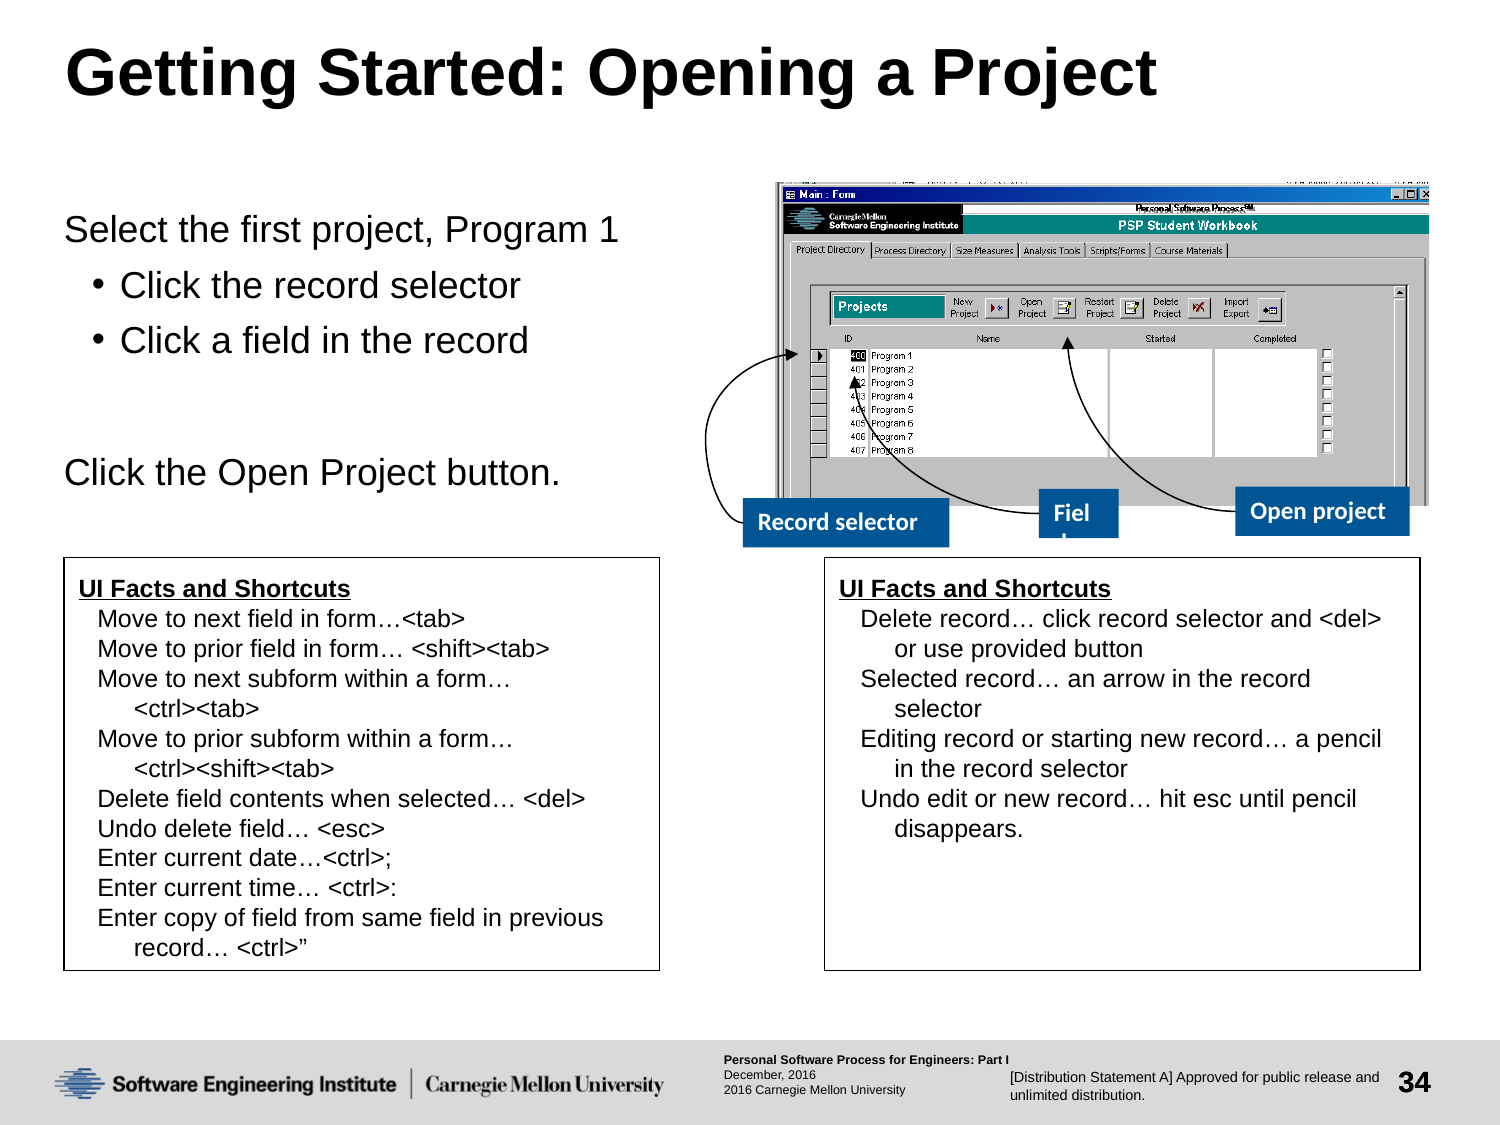

# Getting Started: Opening a Project
Select the first project, Program 1
Click the record selector
Click a field in the record
Click the Open Project button.
Open project
Field
Record selector
UI Facts and Shortcuts
Move to next field in form…<tab>
Move to prior field in form… <shift><tab>
Move to next subform within a form… <ctrl><tab>
Move to prior subform within a form… <ctrl><shift><tab>
Delete field contents when selected… <del>
Undo delete field… <esc>
Enter current date…<ctrl>;
Enter current time… <ctrl>:
Enter copy of field from same field in previous record… <ctrl>”
UI Facts and Shortcuts
Delete record… click record selector and <del> or use provided button
Selected record… an arrow in the record selector
Editing record or starting new record… a pencil in the record selector
Undo edit or new record… hit esc until pencil disappears.